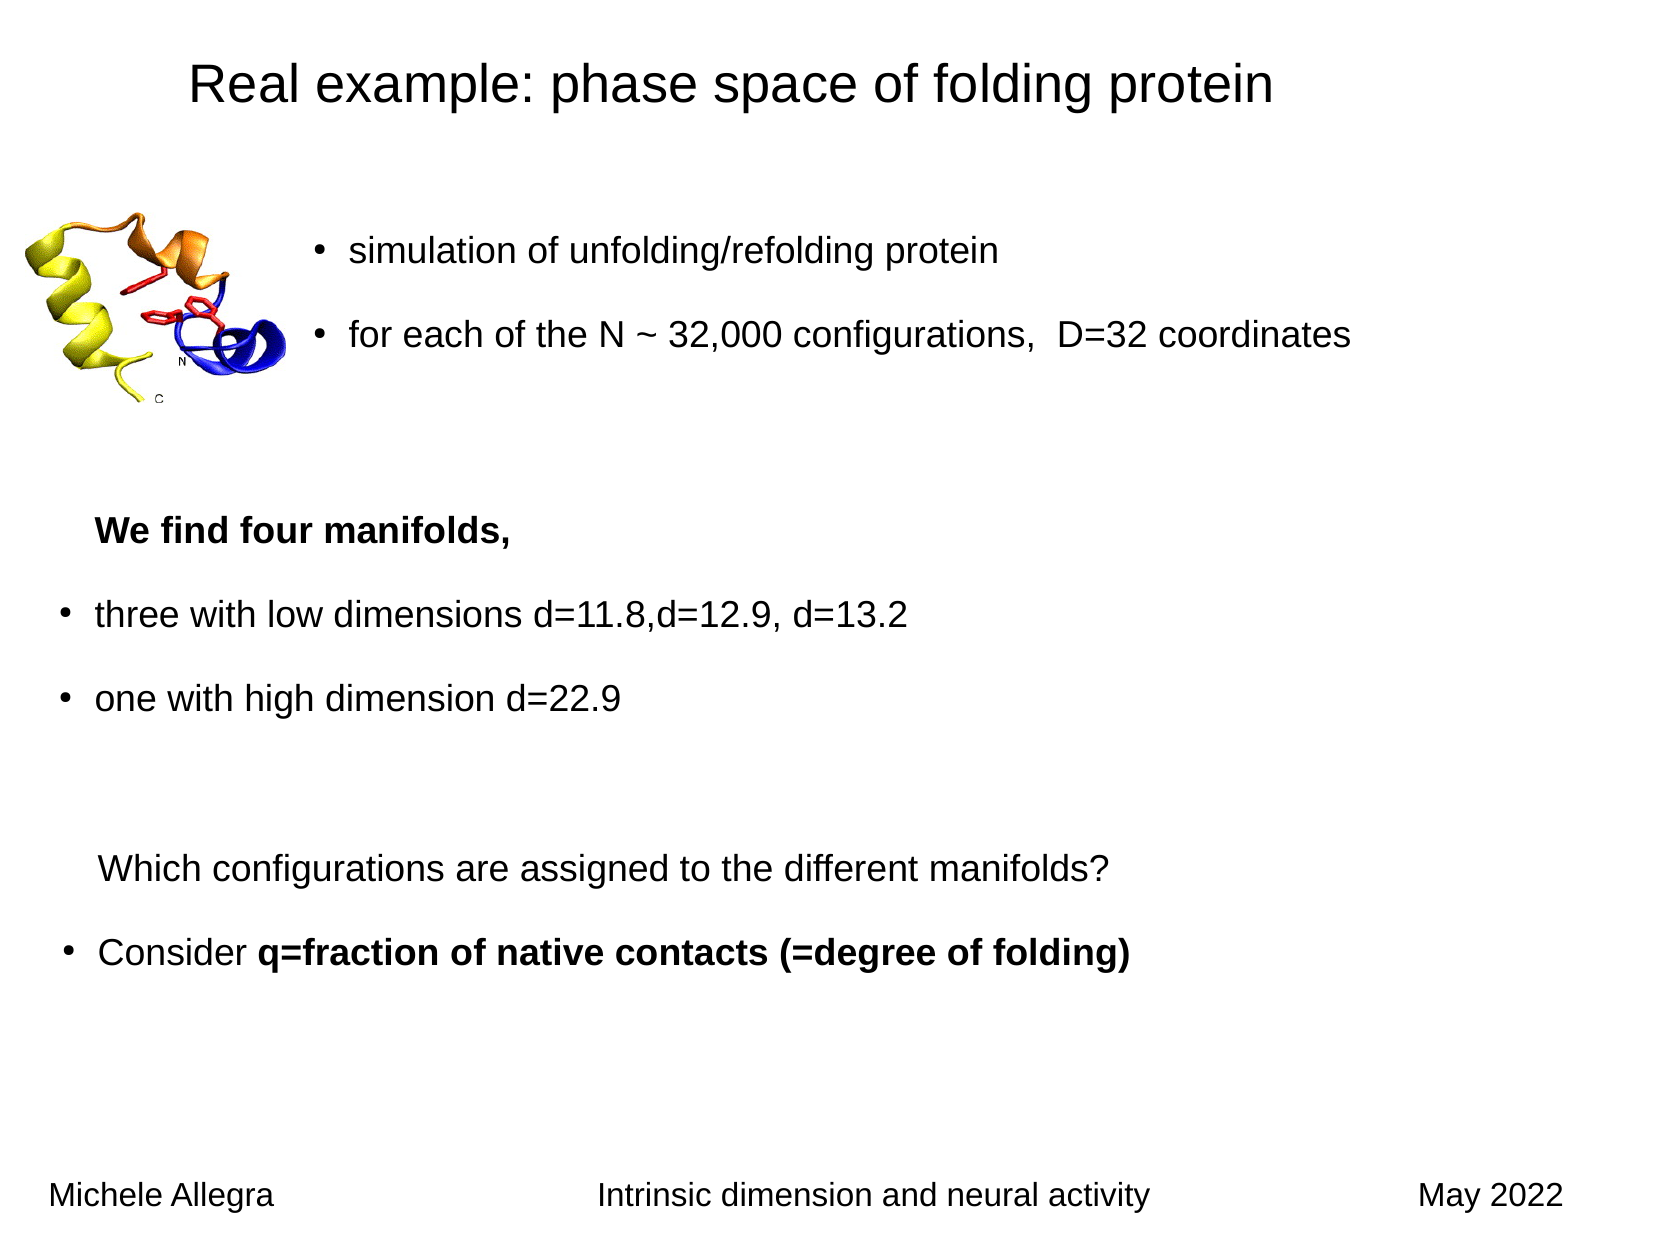

# Real example: phase space of folding protein
simulation of unfolding/refolding protein
for each of the N ~ 32,000 configurations, D=32 coordinates
We find four manifolds,
three with low dimensions d=11.8,d=12.9, d=13.2
one with high dimension d=22.9
Which configurations are assigned to the different manifolds?
Consider q=fraction of native contacts (=degree of folding)
Michele Allegra Intrinsic dimension and neural activity May 2022